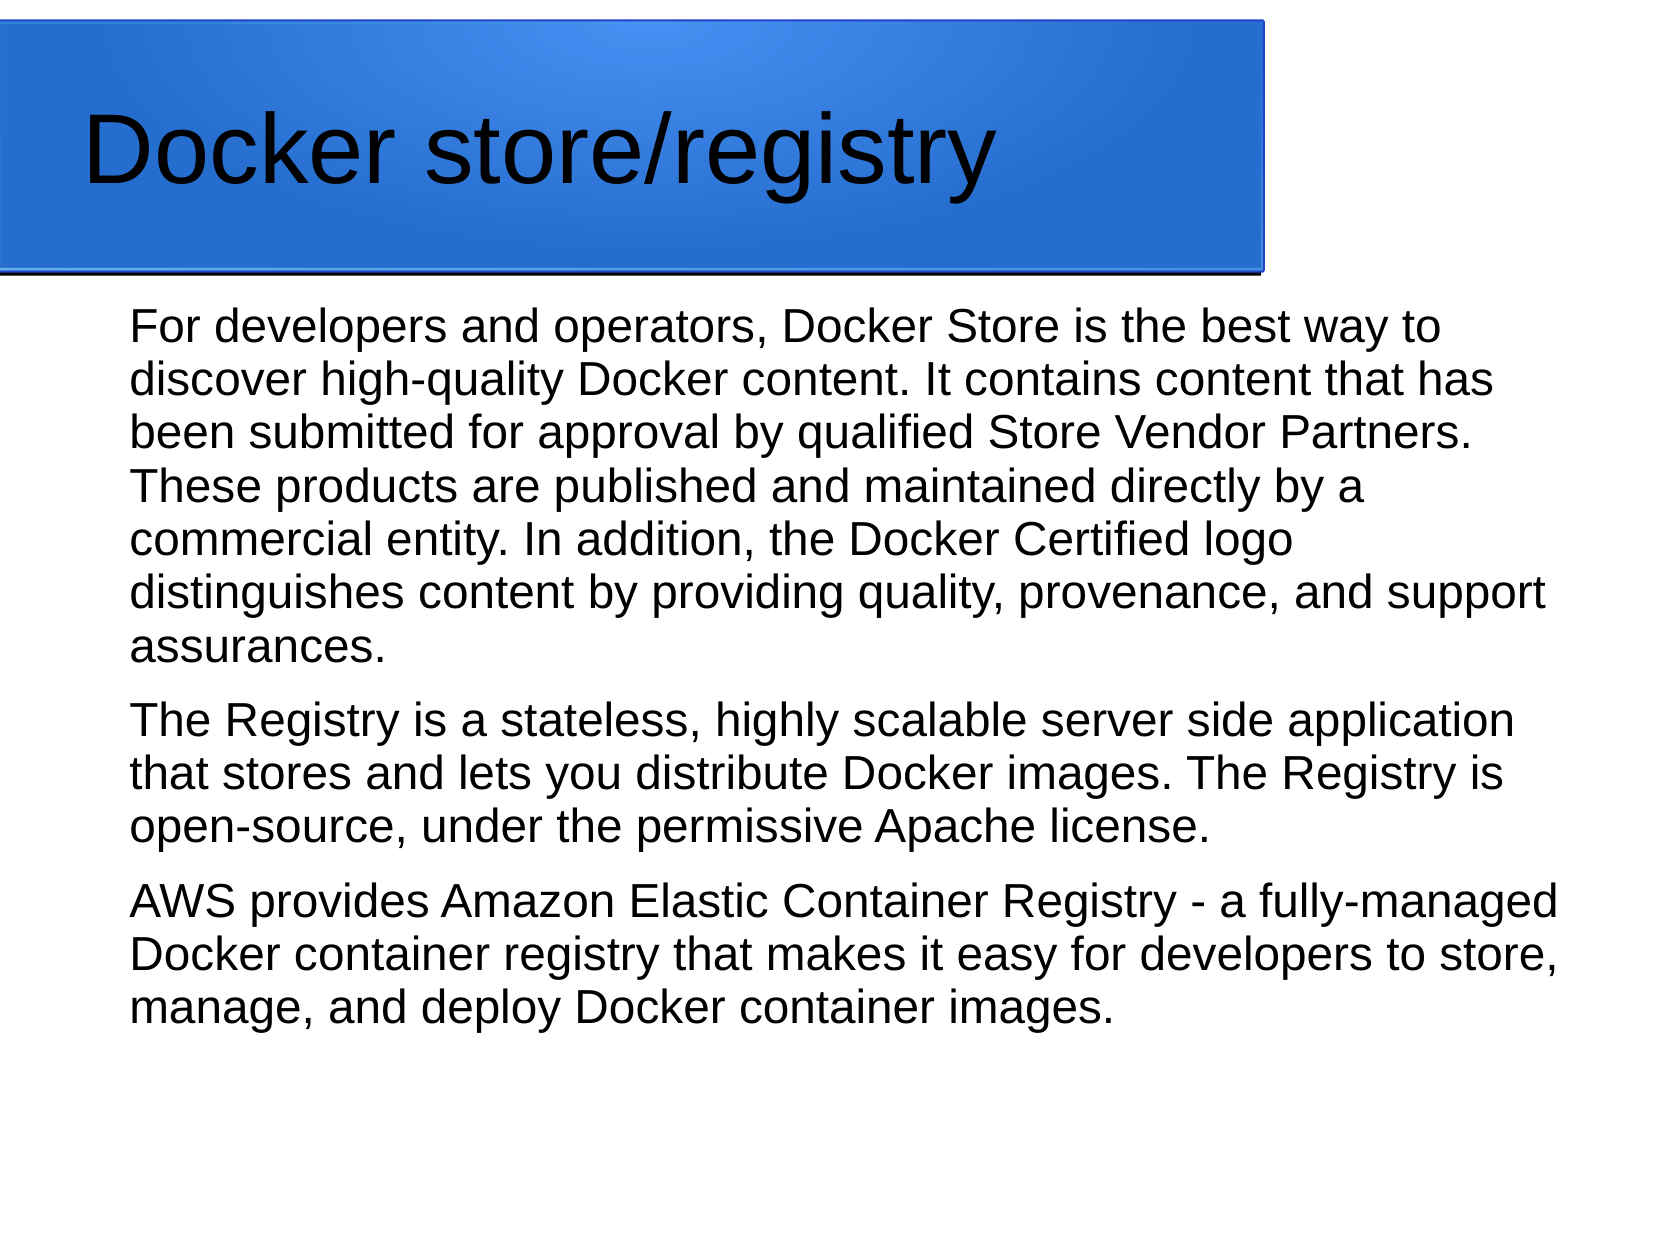

# Docker store/registry
For developers and operators, Docker Store is the best way to discover high-quality Docker content. It contains content that has been submitted for approval by qualified Store Vendor Partners. These products are published and maintained directly by a commercial entity. In addition, the Docker Certified logo distinguishes content by providing quality, provenance, and support assurances.
The Registry is a stateless, highly scalable server side application that stores and lets you distribute Docker images. The Registry is open-source, under the permissive Apache license.
AWS provides Amazon Elastic Container Registry - a fully-managed Docker container registry that makes it easy for developers to store, manage, and deploy Docker container images.